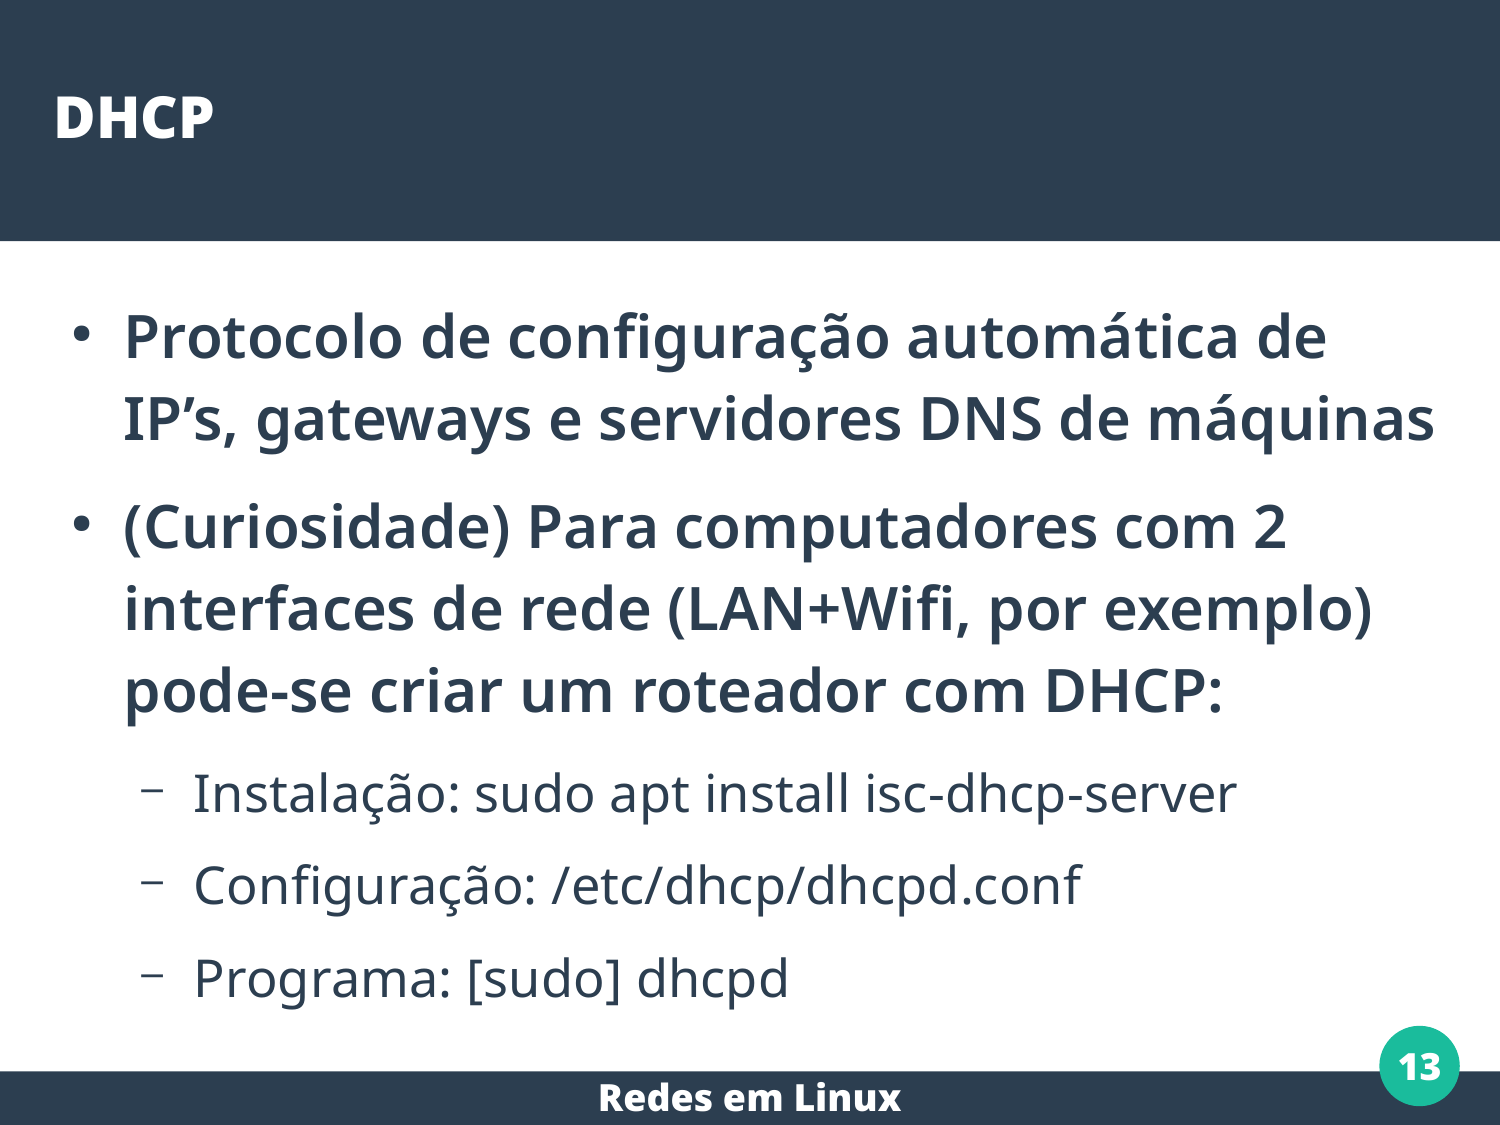

# DHCP
Protocolo de configuração automática de IP’s, gateways e servidores DNS de máquinas
(Curiosidade) Para computadores com 2 interfaces de rede (LAN+Wifi, por exemplo) pode-se criar um roteador com DHCP:
Instalação: sudo apt install isc-dhcp-server
Configuração: /etc/dhcp/dhcpd.conf
Programa: [sudo] dhcpd
13
Redes em Linux